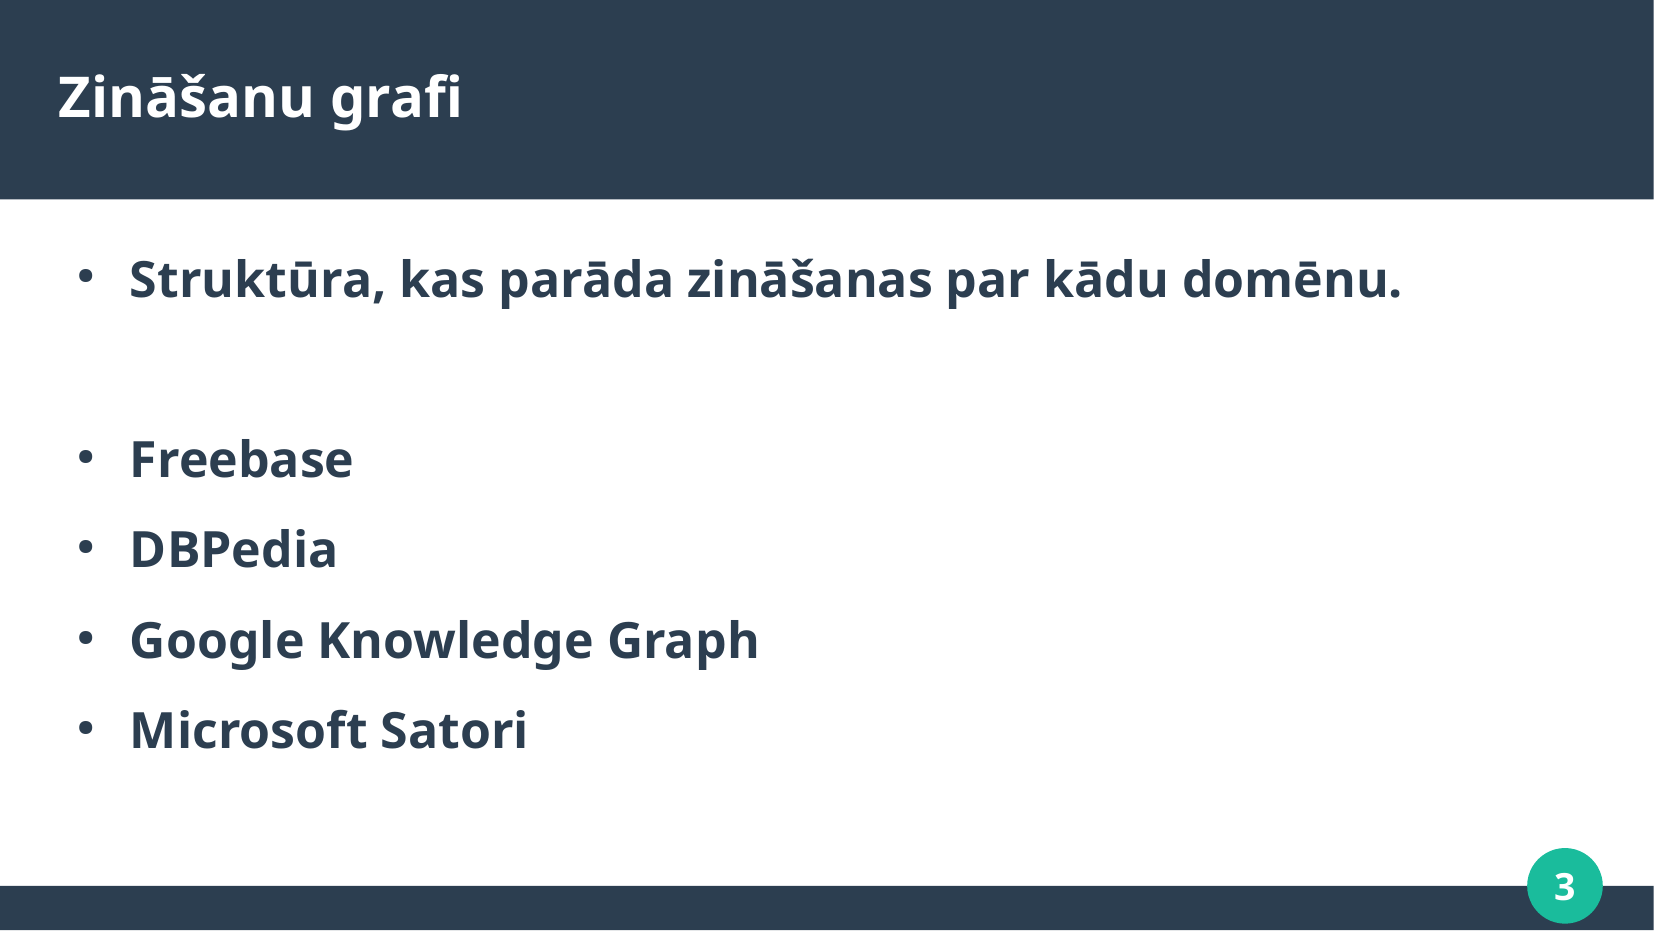

# Zināšanu grafi
Struktūra, kas parāda zināšanas par kādu domēnu.
Freebase
DBPedia
Google Knowledge Graph
Microsoft Satori